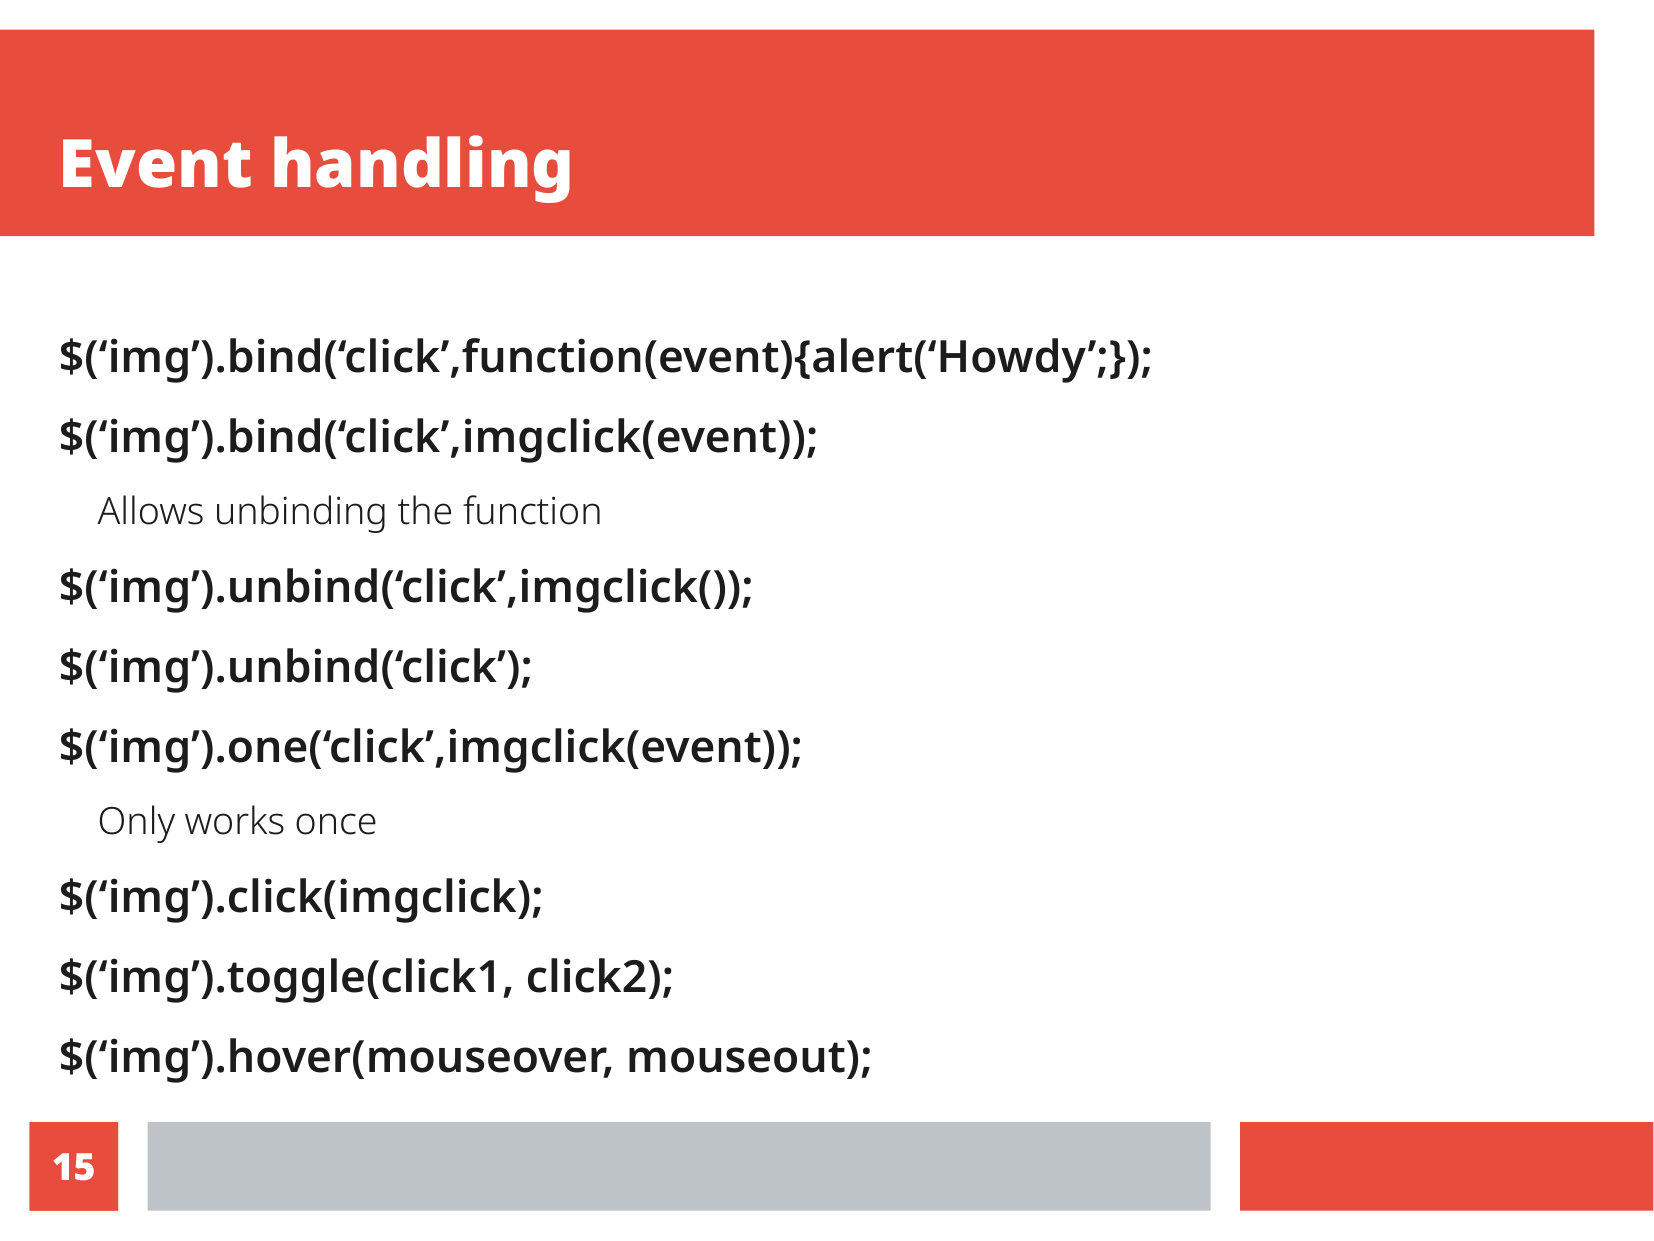

# Event handling
$(‘img’).bind(‘click’,function(event){alert(‘Howdy’;});
$(‘img’).bind(‘click’,imgclick(event));
Allows unbinding the function
$(‘img’).unbind(‘click’,imgclick());
$(‘img’).unbind(‘click’);
$(‘img’).one(‘click’,imgclick(event));
Only works once
$(‘img’).click(imgclick);
$(‘img’).toggle(click1, click2);
$(‘img’).hover(mouseover, mouseout);
15